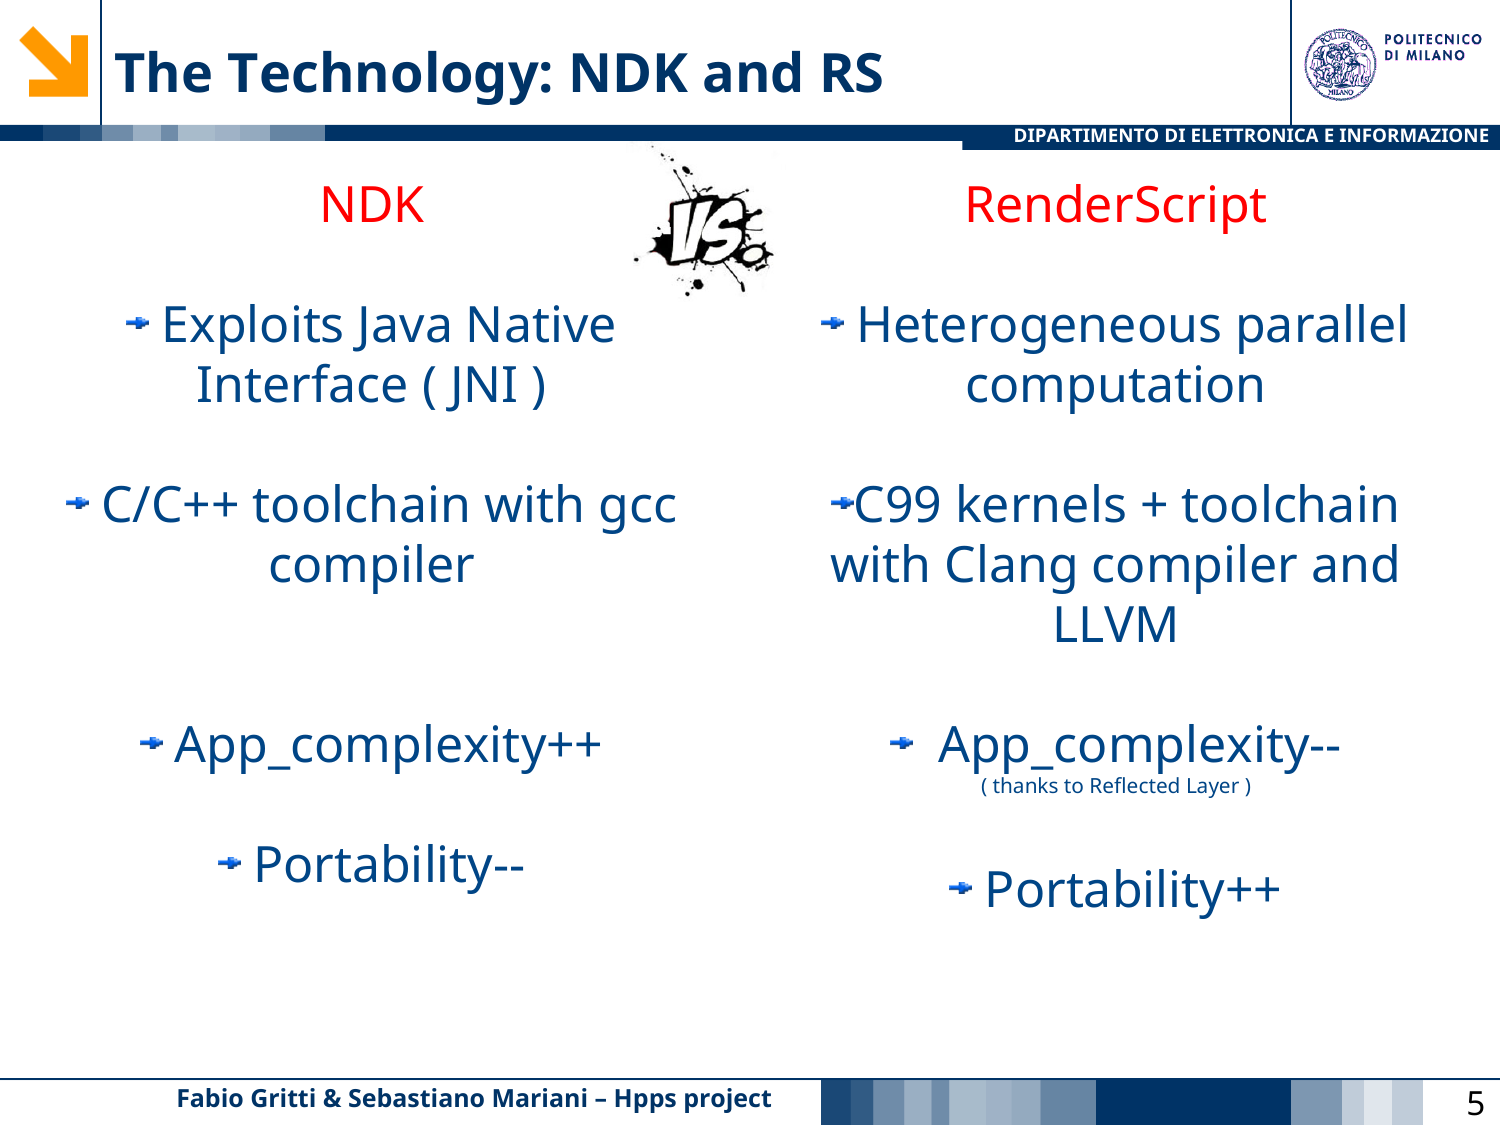

# The Technology: NDK and RS
NDK
 Exploits Java Native Interface ( JNI )
 C/C++ toolchain with gcc compiler
 App_complexity++
 Portability--
RenderScript
 Heterogeneous parallel computation
C99 kernels + toolchain with Clang compiler and LLVM
 App_complexity--
( thanks to Reflected Layer )
 Portability++
Fabio Gritti & Sebastiano Mariani – Hpps project